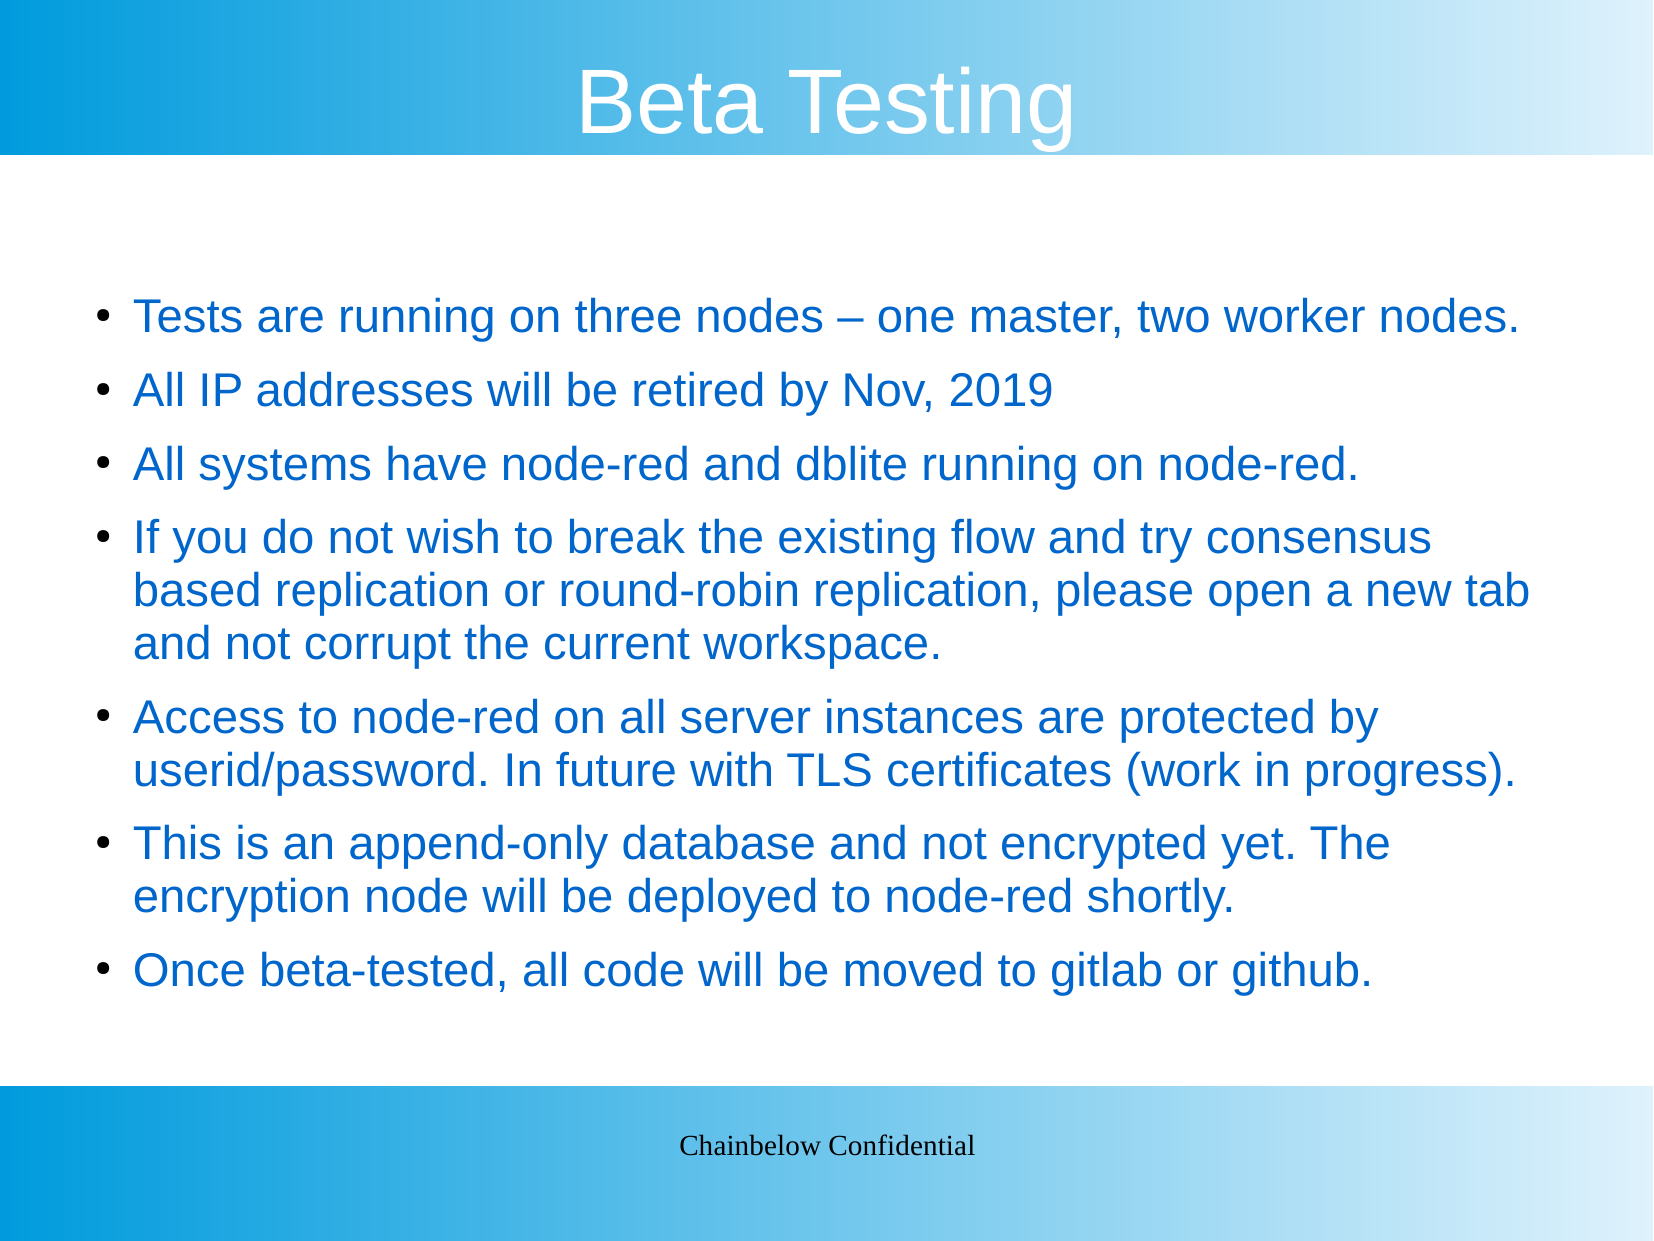

# Beta Testing
Tests are running on three nodes – one master, two worker nodes.
All IP addresses will be retired by Nov, 2019
All systems have node-red and dblite running on node-red.
If you do not wish to break the existing flow and try consensus based replication or round-robin replication, please open a new tab and not corrupt the current workspace.
Access to node-red on all server instances are protected by userid/password. In future with TLS certificates (work in progress).
This is an append-only database and not encrypted yet. The encryption node will be deployed to node-red shortly.
Once beta-tested, all code will be moved to gitlab or github.